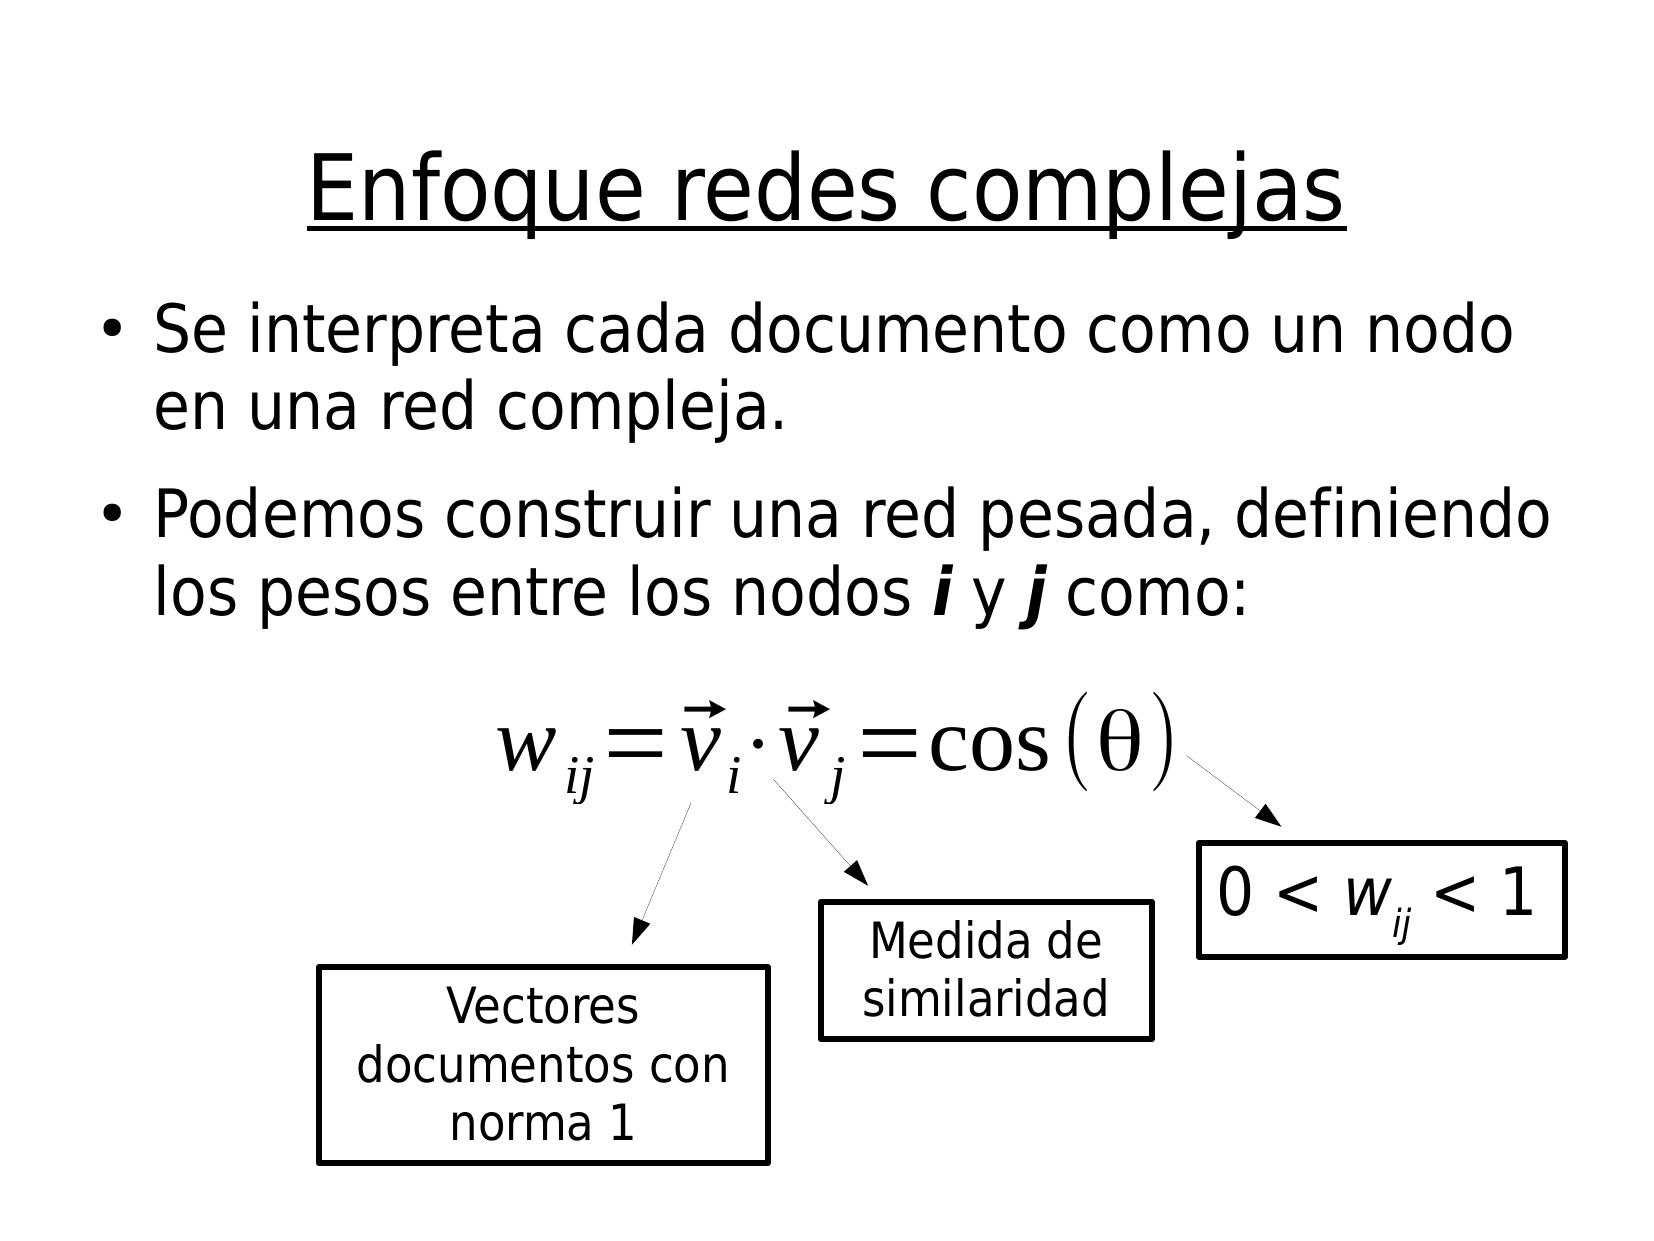

# Enfoque redes complejas
Se interpreta cada documento como un nodo en una red compleja.
Podemos construir una red pesada, definiendo los pesos entre los nodos i y j como:
0 < wij < 1
Medida de similaridad
Vectores documentos con norma 1